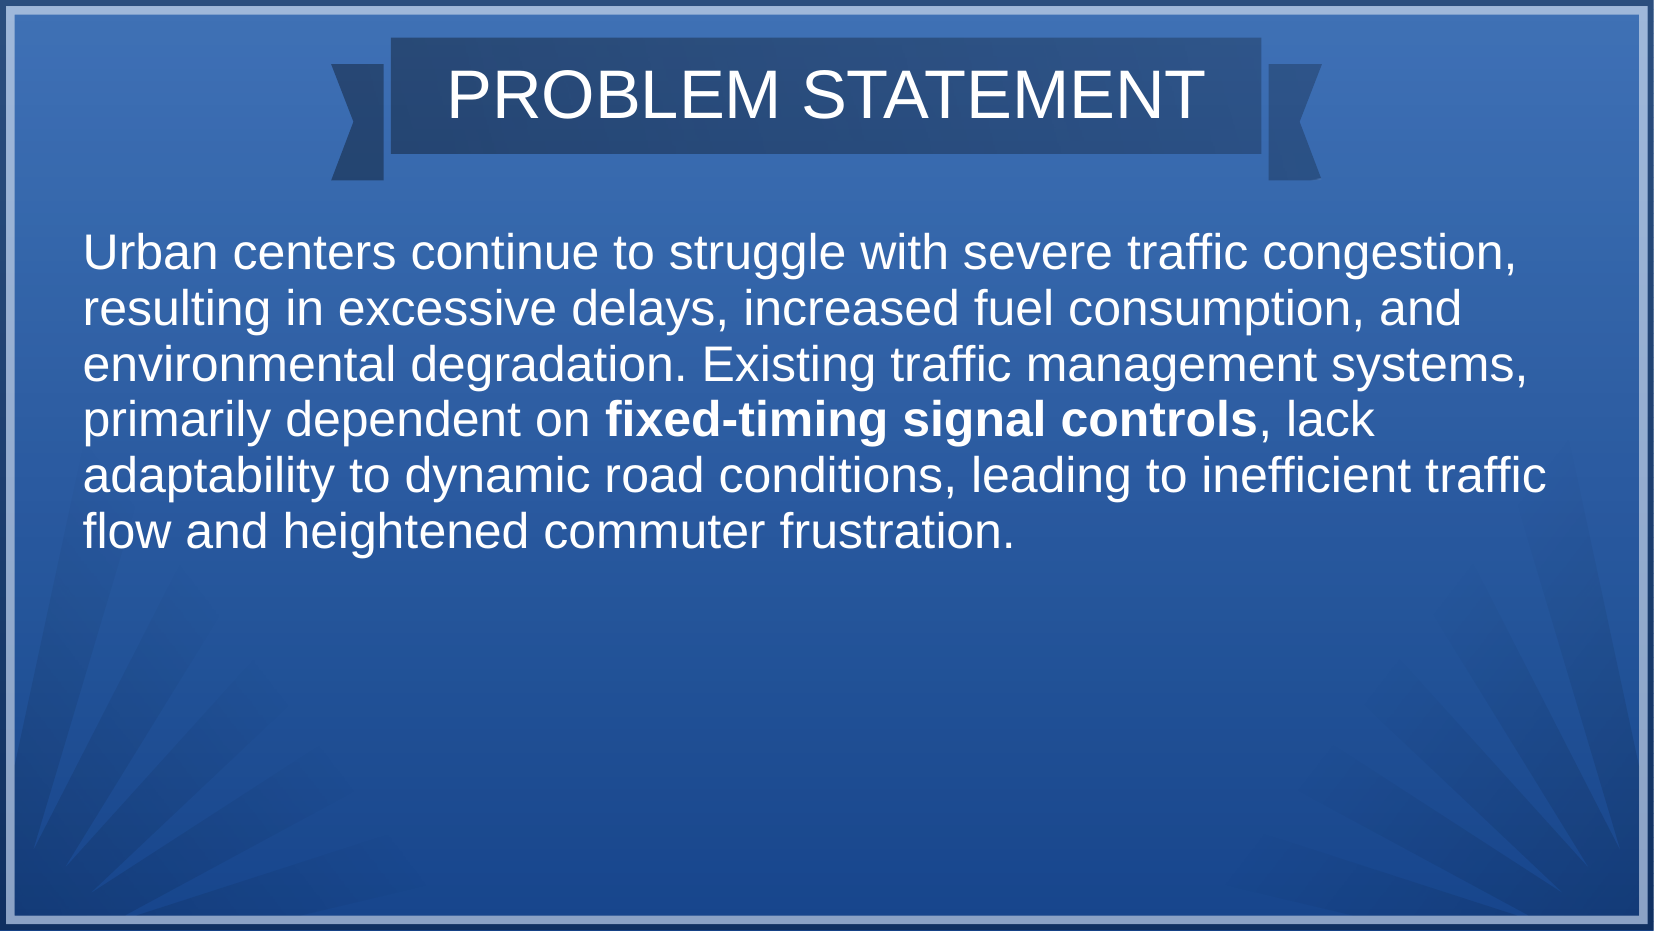

# PROBLEM STATEMENT
Urban centers continue to struggle with severe traffic congestion, resulting in excessive delays, increased fuel consumption, and environmental degradation. Existing traffic management systems, primarily dependent on fixed-timing signal controls, lack adaptability to dynamic road conditions, leading to inefficient traffic flow and heightened commuter frustration.